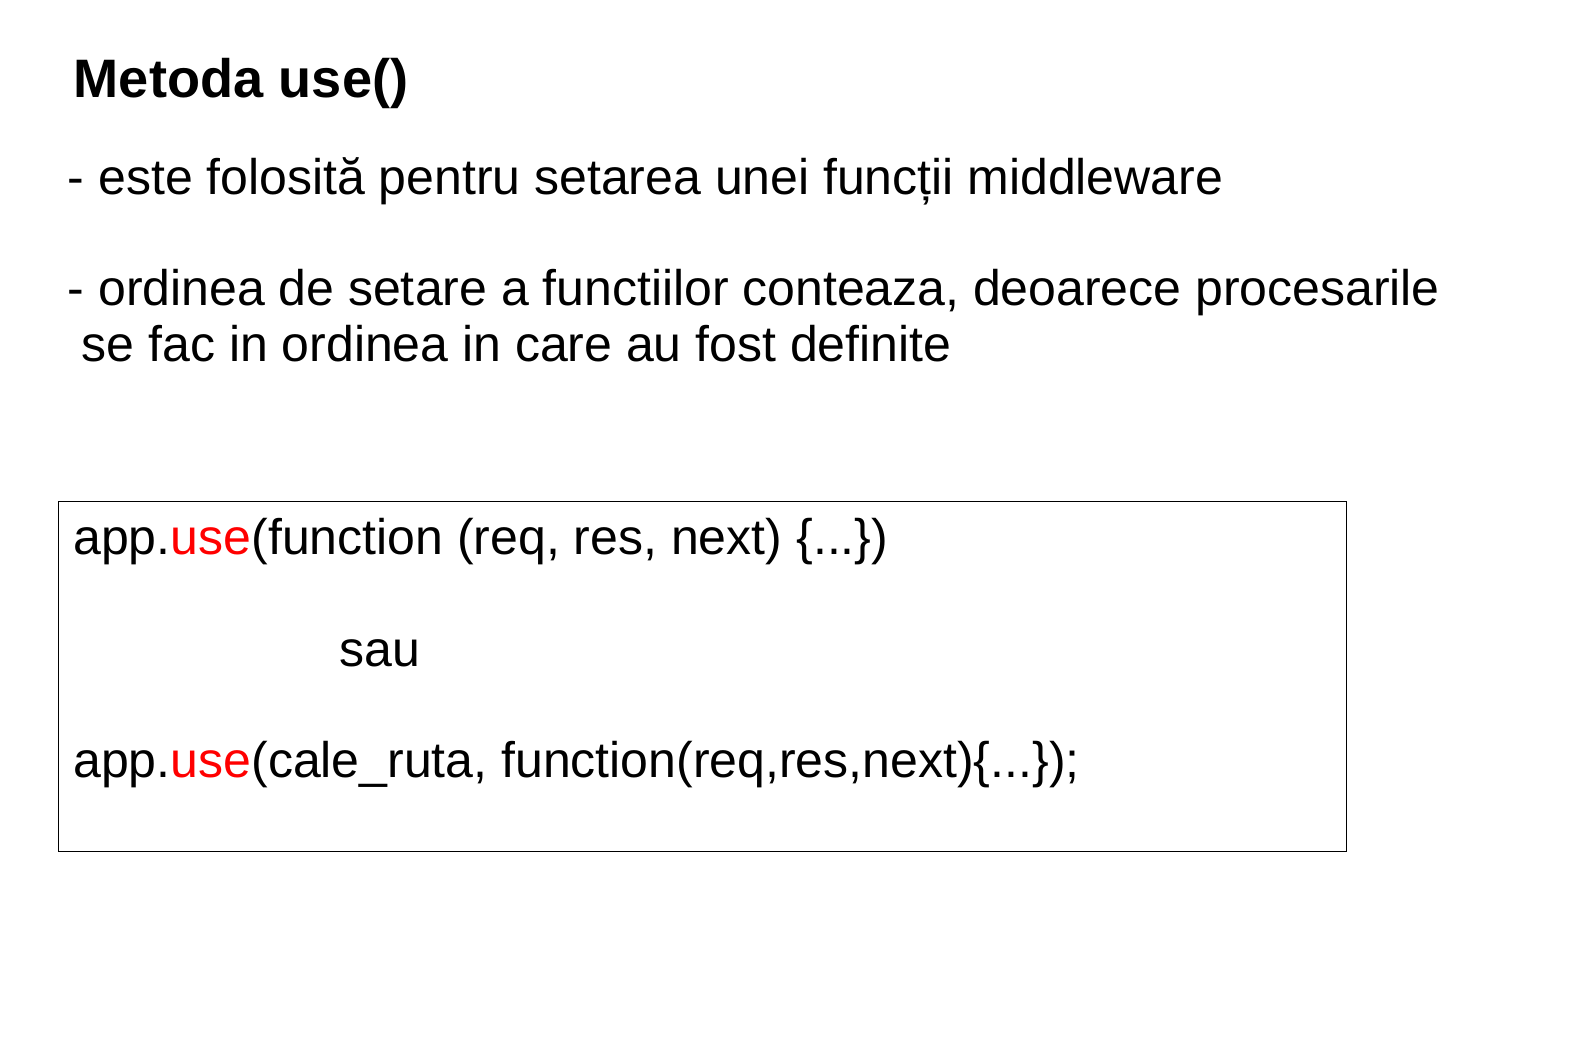

Metoda use()
- este folosită pentru setarea unei funcții middleware
- ordinea de setare a functiilor conteaza, deoarece procesarile
 se fac in ordinea in care au fost definite
app.use(function (req, res, next) {...})
 sau
app.use(cale_ruta, function(req,res,next){...});